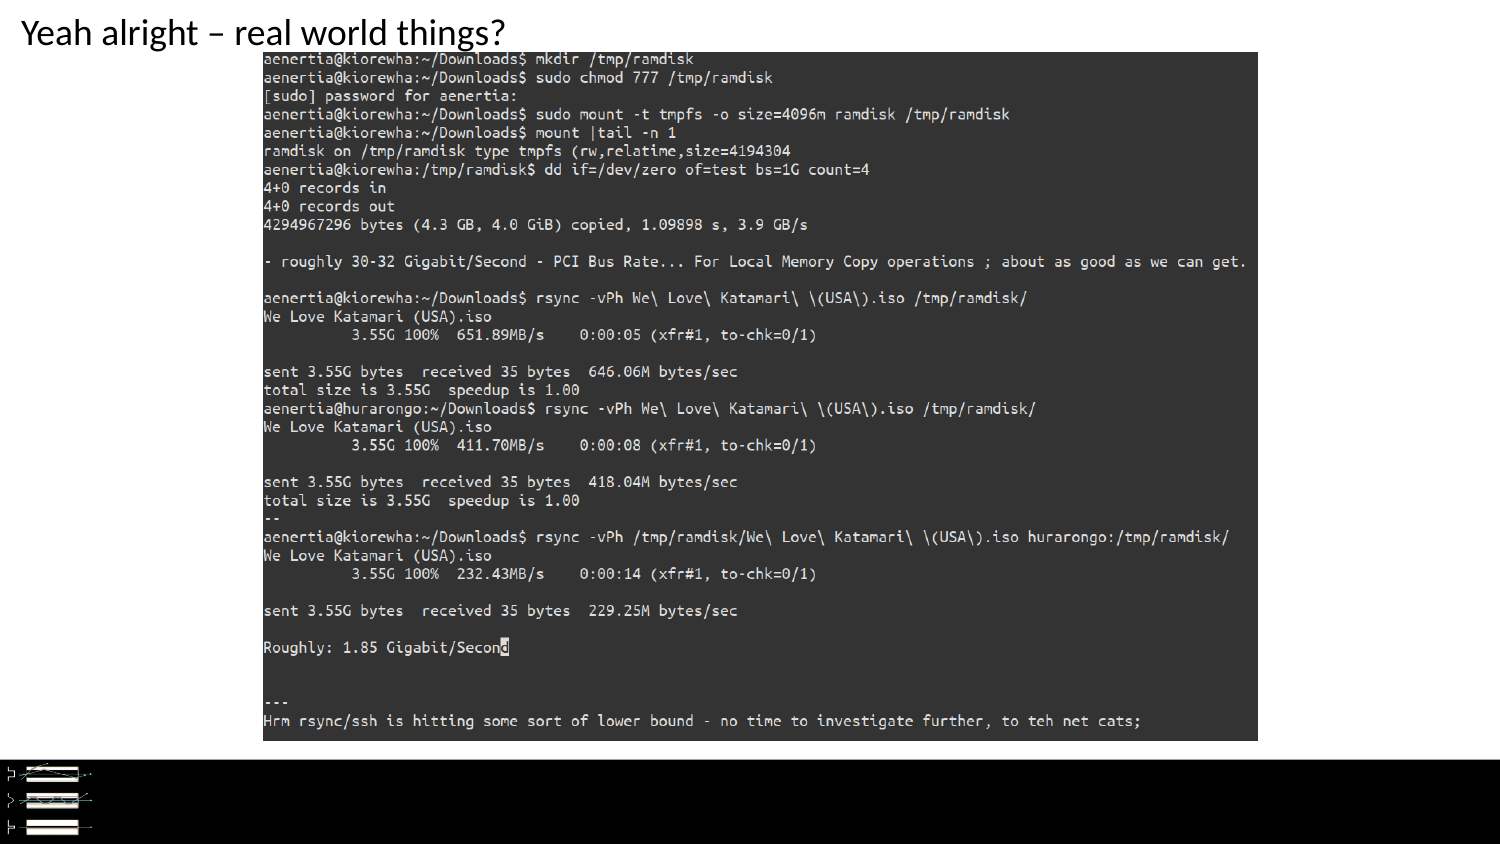

# Yeah alright – real world things?